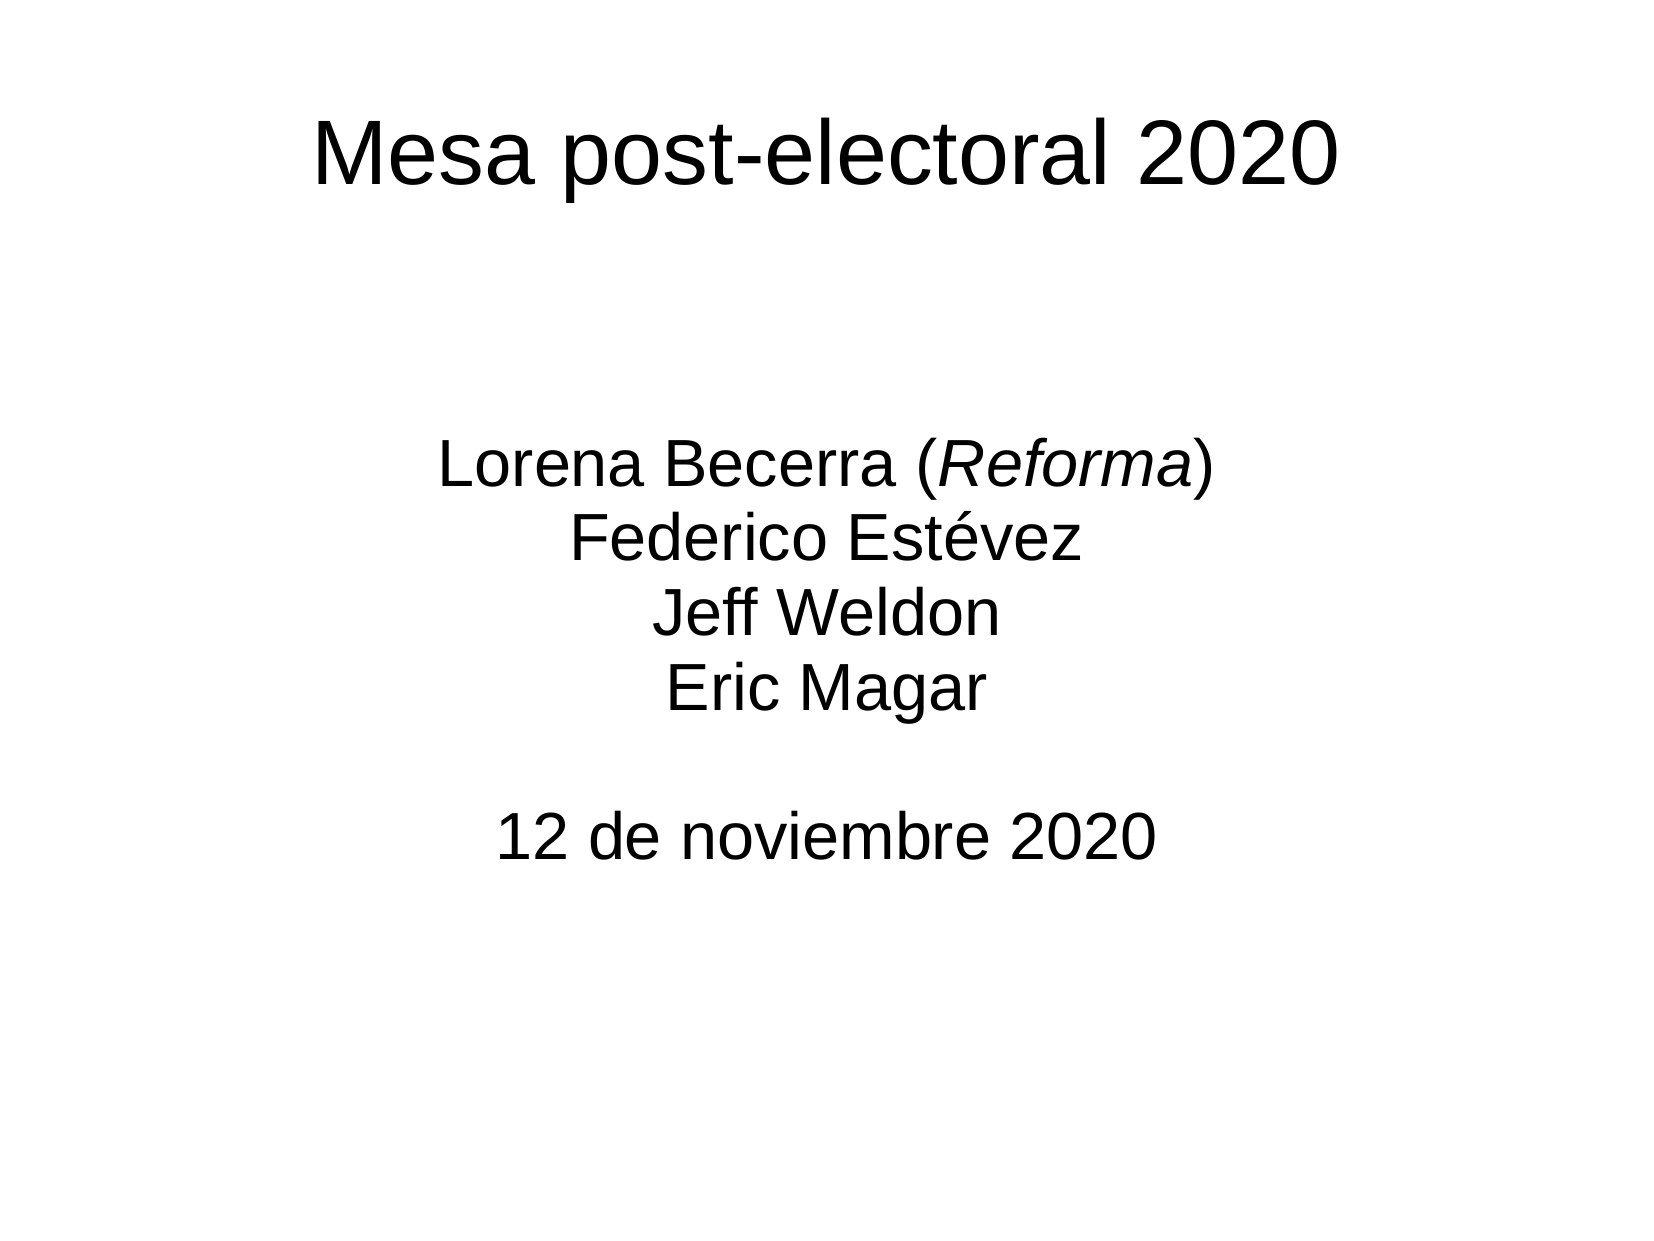

# Mesa post-electoral 2020
Lorena Becerra (Reforma)
Federico Estévez
Jeff Weldon
Eric Magar
12 de noviembre 2020